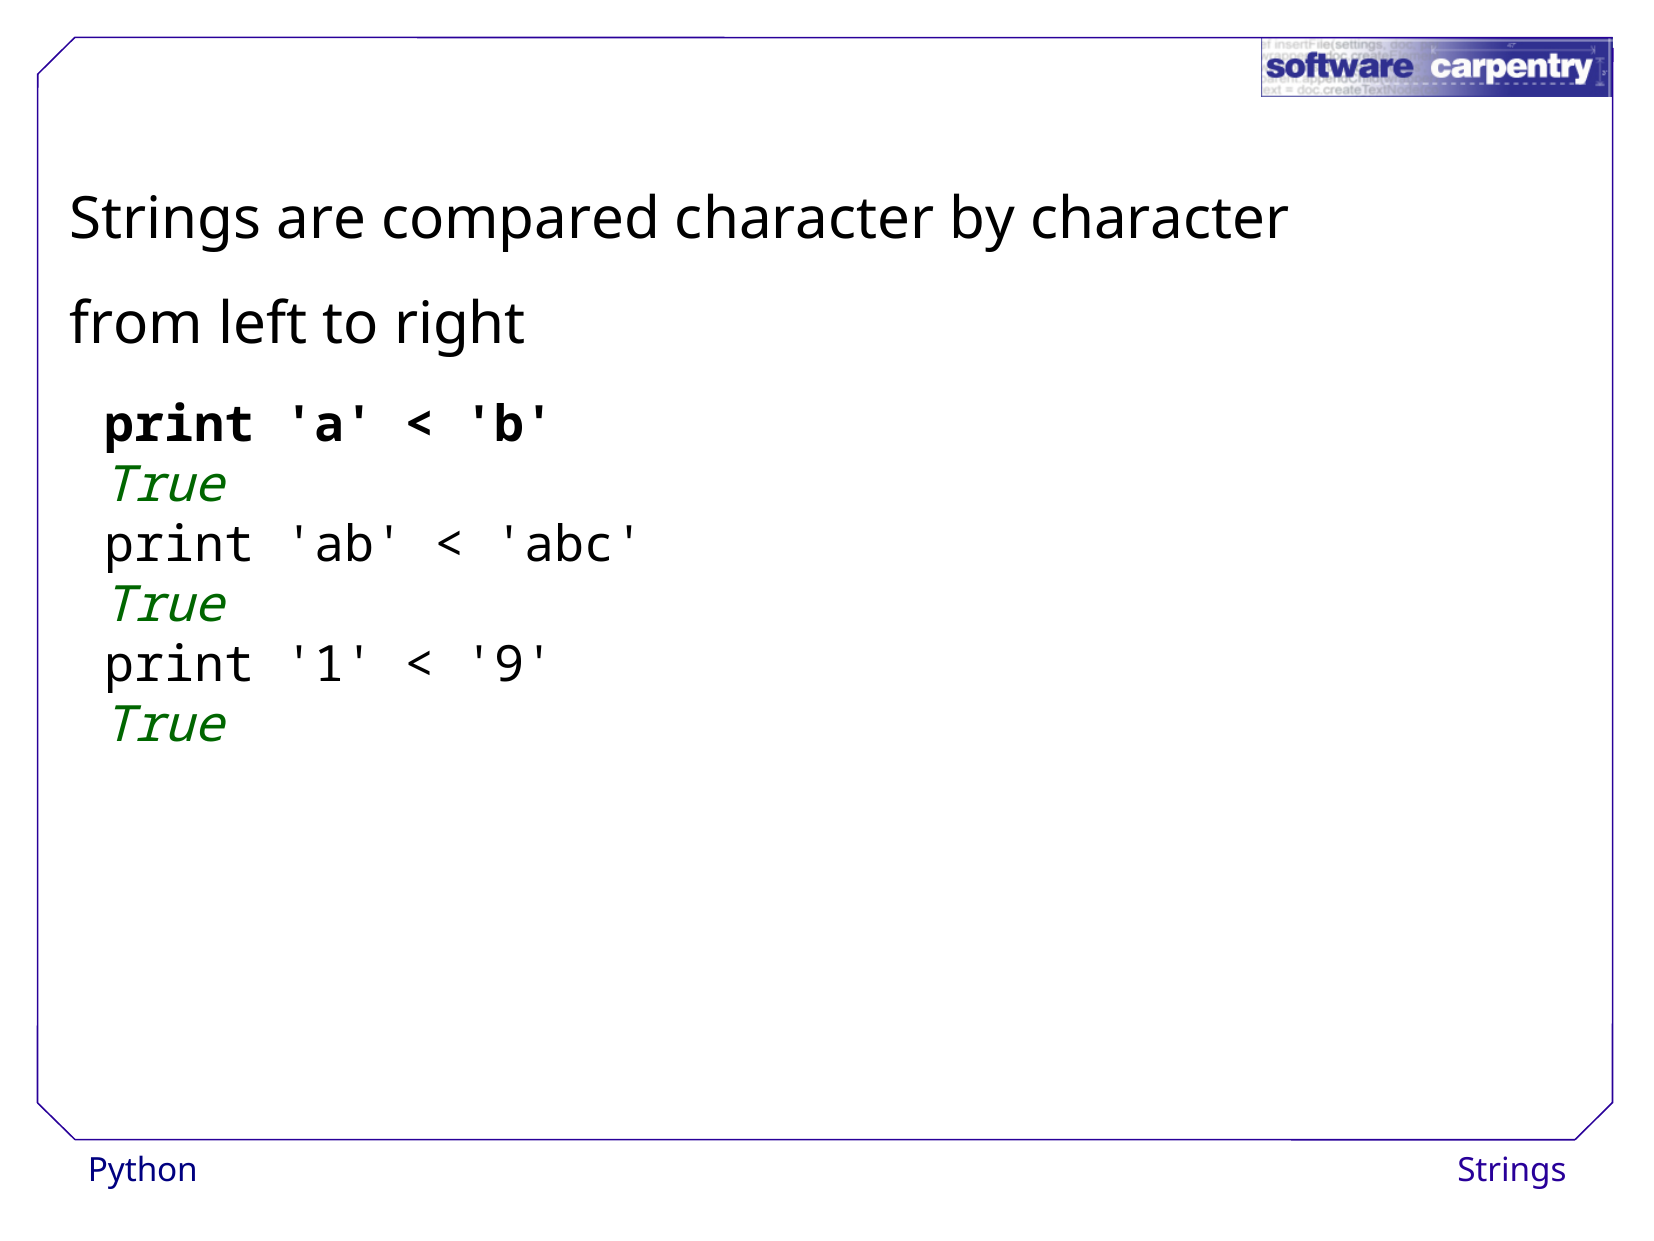

Strings are compared character by character
from left to right
print 'a' < 'b'
True
print 'ab' < 'abc'
True
print '1' < '9'
True